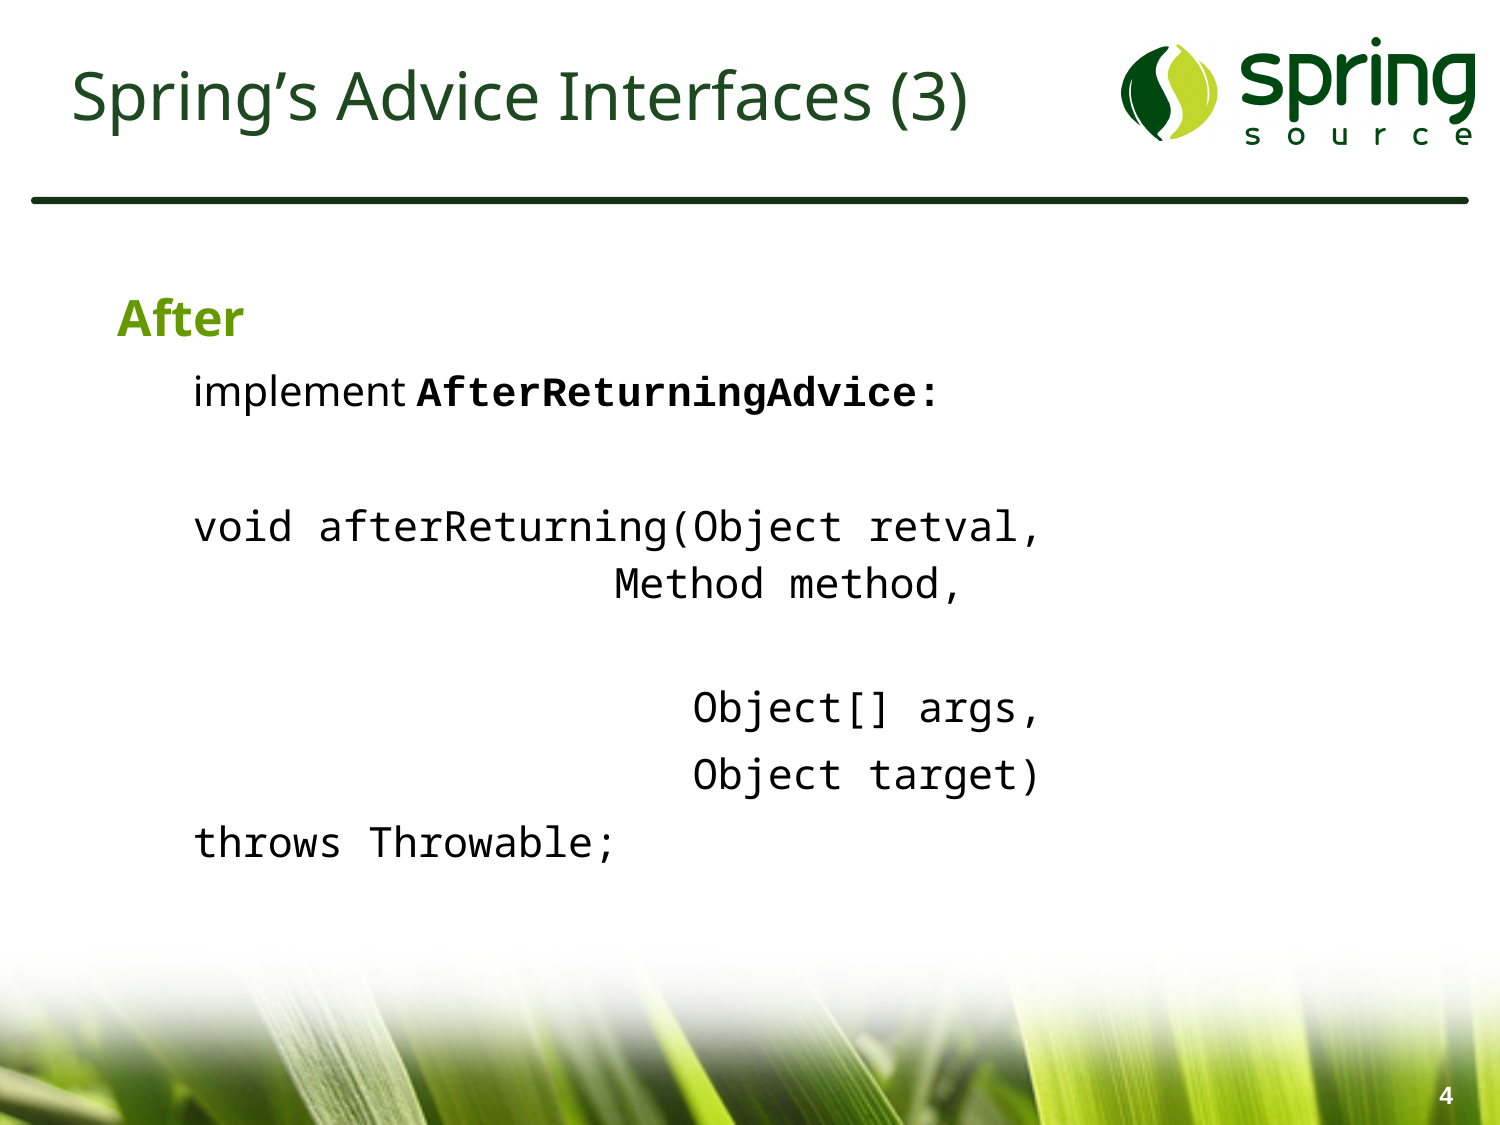

# Spring’s Advice Interfaces (3)
After
implement AfterReturningAdvice:
void afterReturning(Object retval, 		 Method method,
 Object[] args,
 Object target)
throws Throwable;